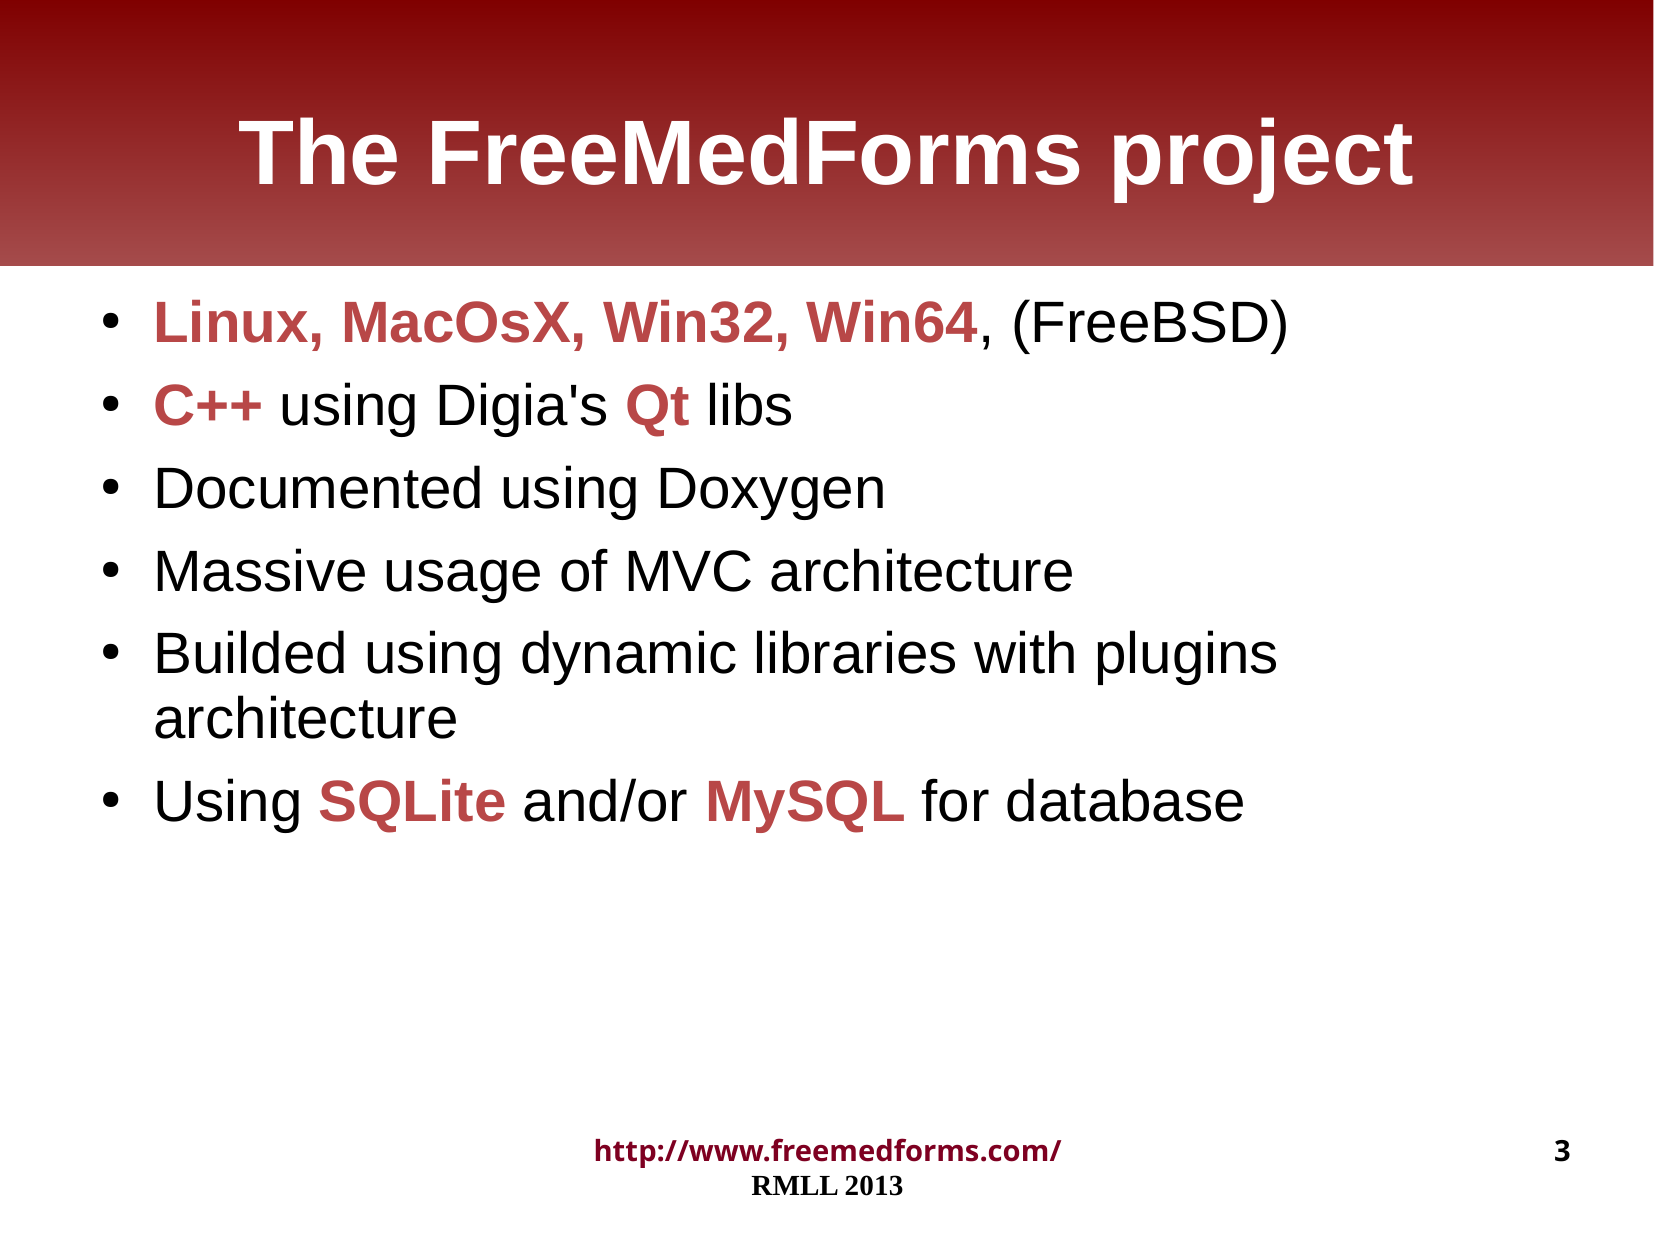

# The FreeMedForms project
Linux, MacOsX, Win32, Win64, (FreeBSD)
C++ using Digia's Qt libs
Documented using Doxygen
Massive usage of MVC architecture
Builded using dynamic libraries with plugins architecture
Using SQLite and/or MySQL for database
3